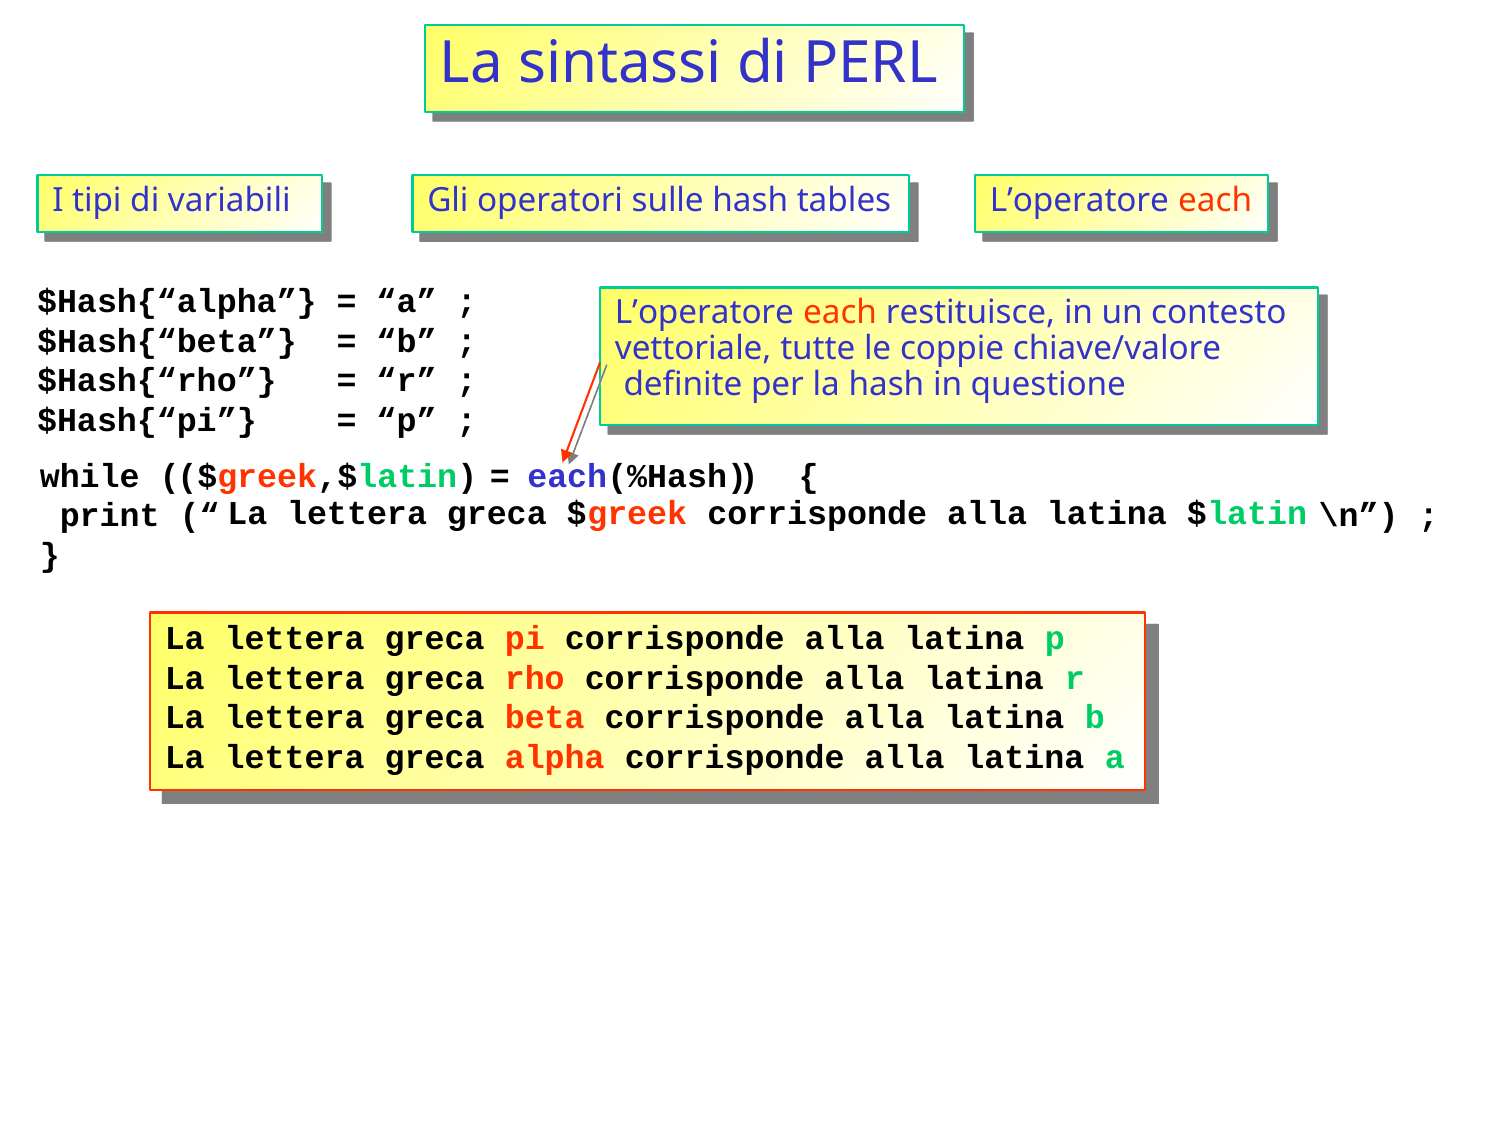

La sintassi di PERL
I tipi di variabili
Gli operatori sulle hash tables
L’operatore each
$Hash{“alpha”} = “a” ;
$Hash{“beta”} = “b” ;
$Hash{“rho”} = “r” ;
$Hash{“pi”} = “p” ;
L’operatore each restituisce, in un contesto
vettoriale, tutte le coppie chiave/valore
 definite per la hash in questione
while ( ) {
 print (“ \n”) ;
}
($greek,$latin)
=
each(%Hash)
La lettera greca $greek corrisponde alla latina $latin
La lettera greca pi corrisponde alla latina p
La lettera greca rho corrisponde alla latina r
La lettera greca beta corrisponde alla latina b
La lettera greca alpha corrisponde alla latina a